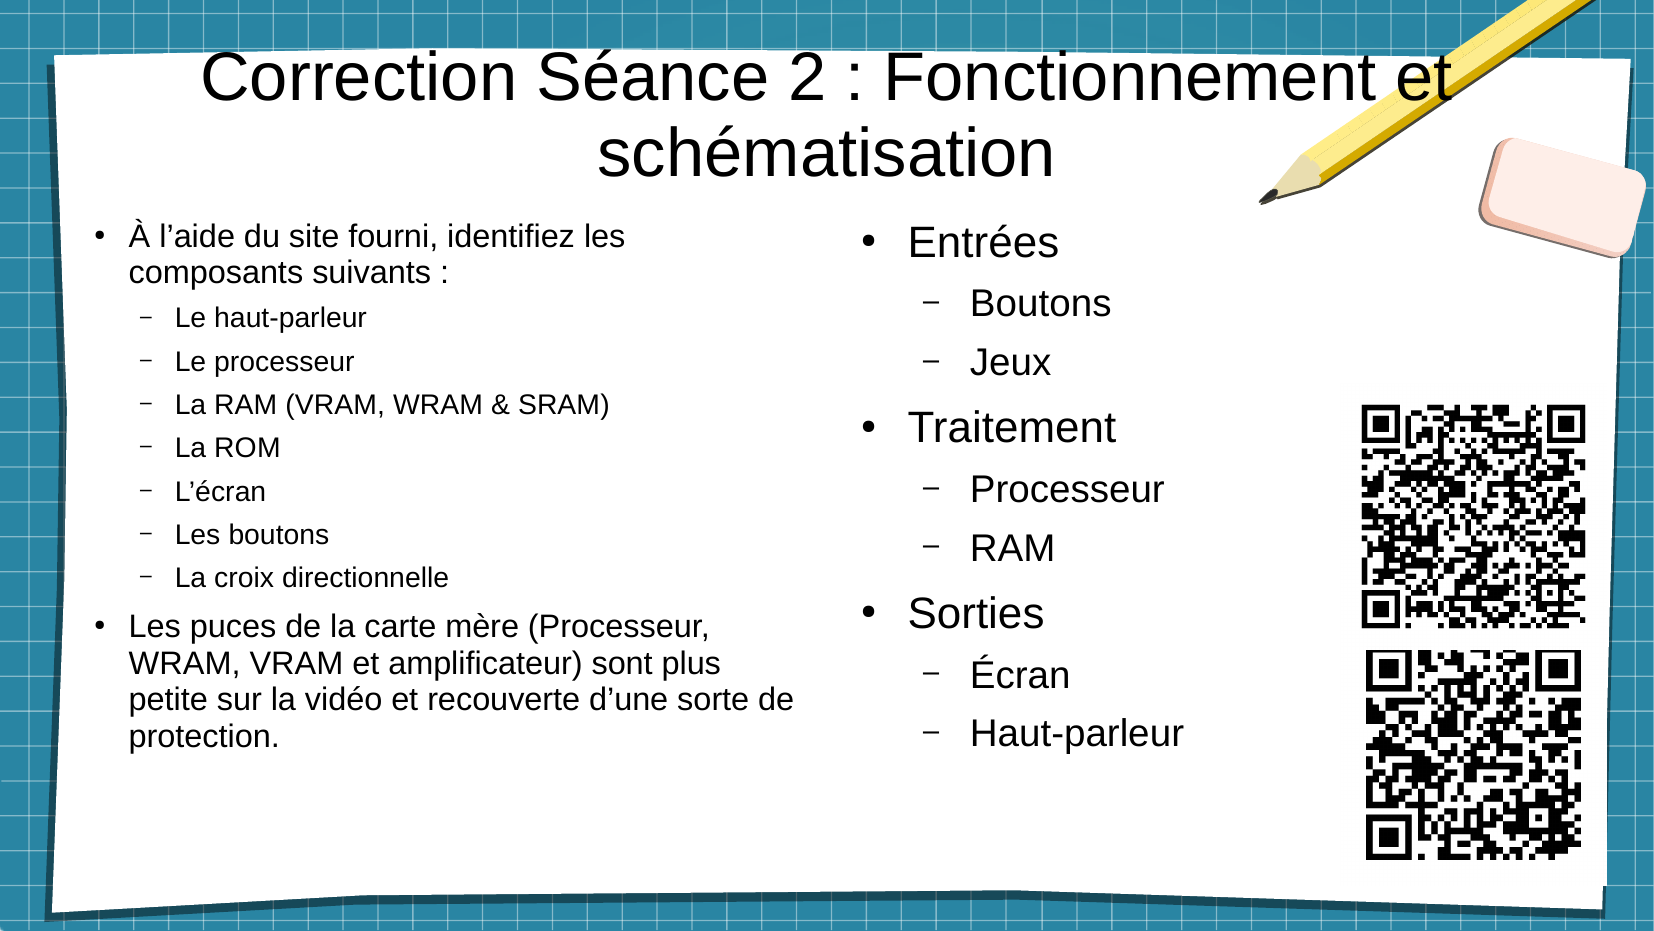

# Correction Séance 2 : Fonctionnement et schématisation
À l’aide du site fourni, identifiez les composants suivants :
Le haut-parleur
Le processeur
La RAM (VRAM, WRAM & SRAM)
La ROM
L’écran
Les boutons
La croix directionnelle
Les puces de la carte mère (Processeur, WRAM, VRAM et amplificateur) sont plus petite sur la vidéo et recouverte d’une sorte de protection.
Entrées
Boutons
Jeux
Traitement
Processeur
RAM
Sorties
Écran
Haut-parleur